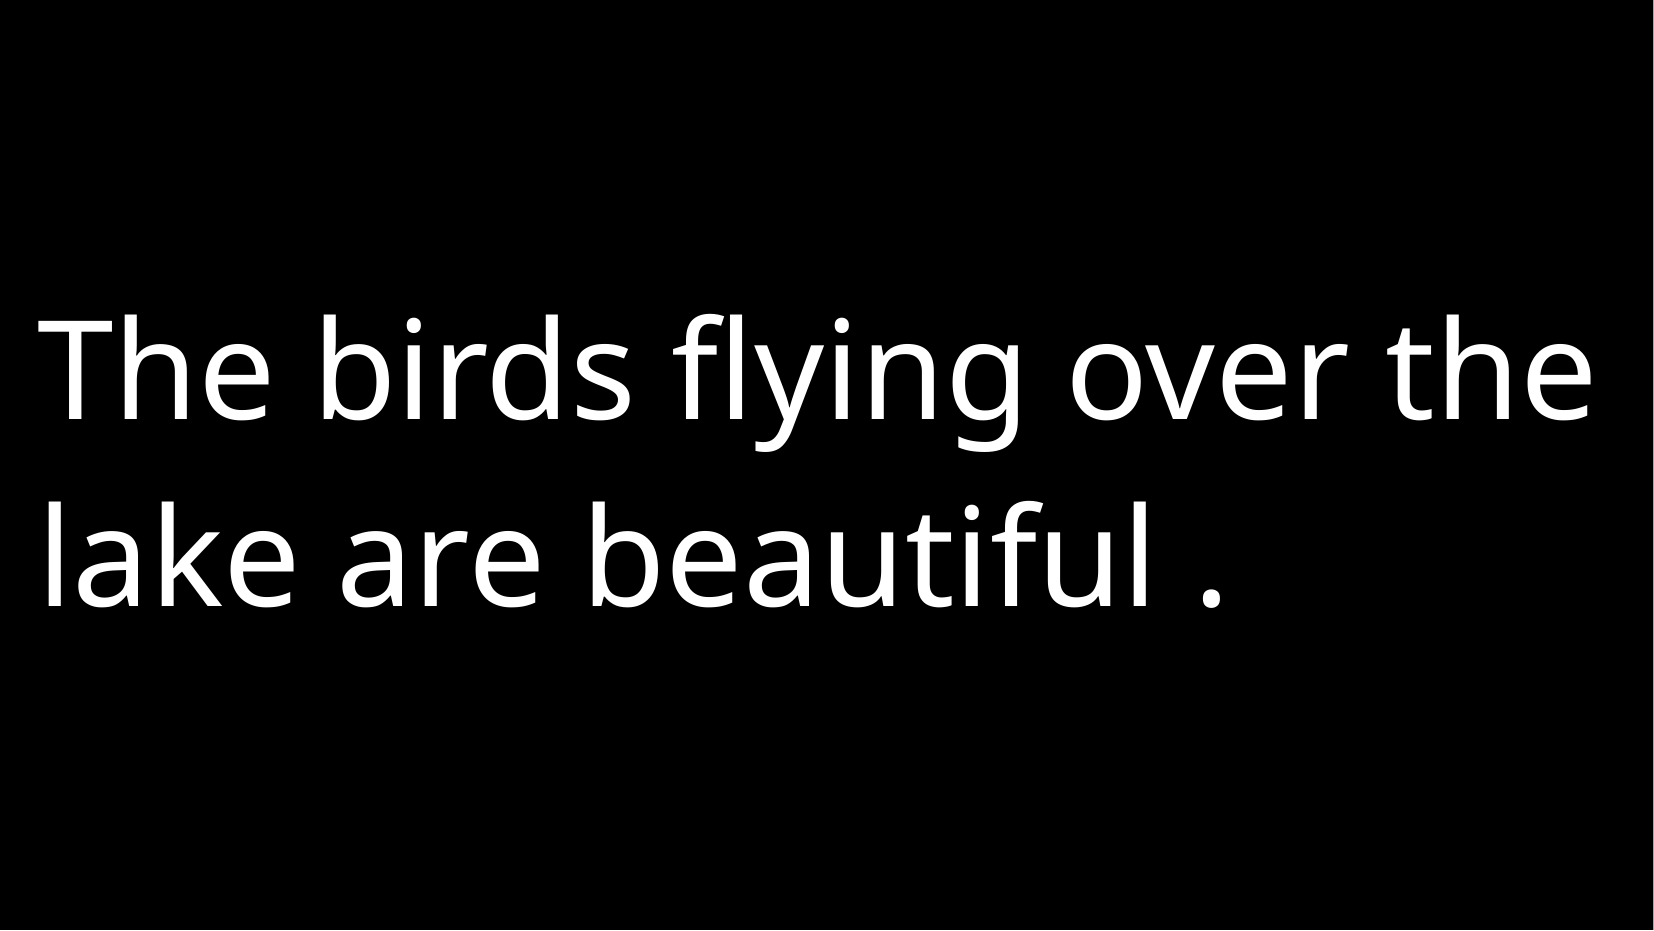

# The birds flying over the lake are beautiful .